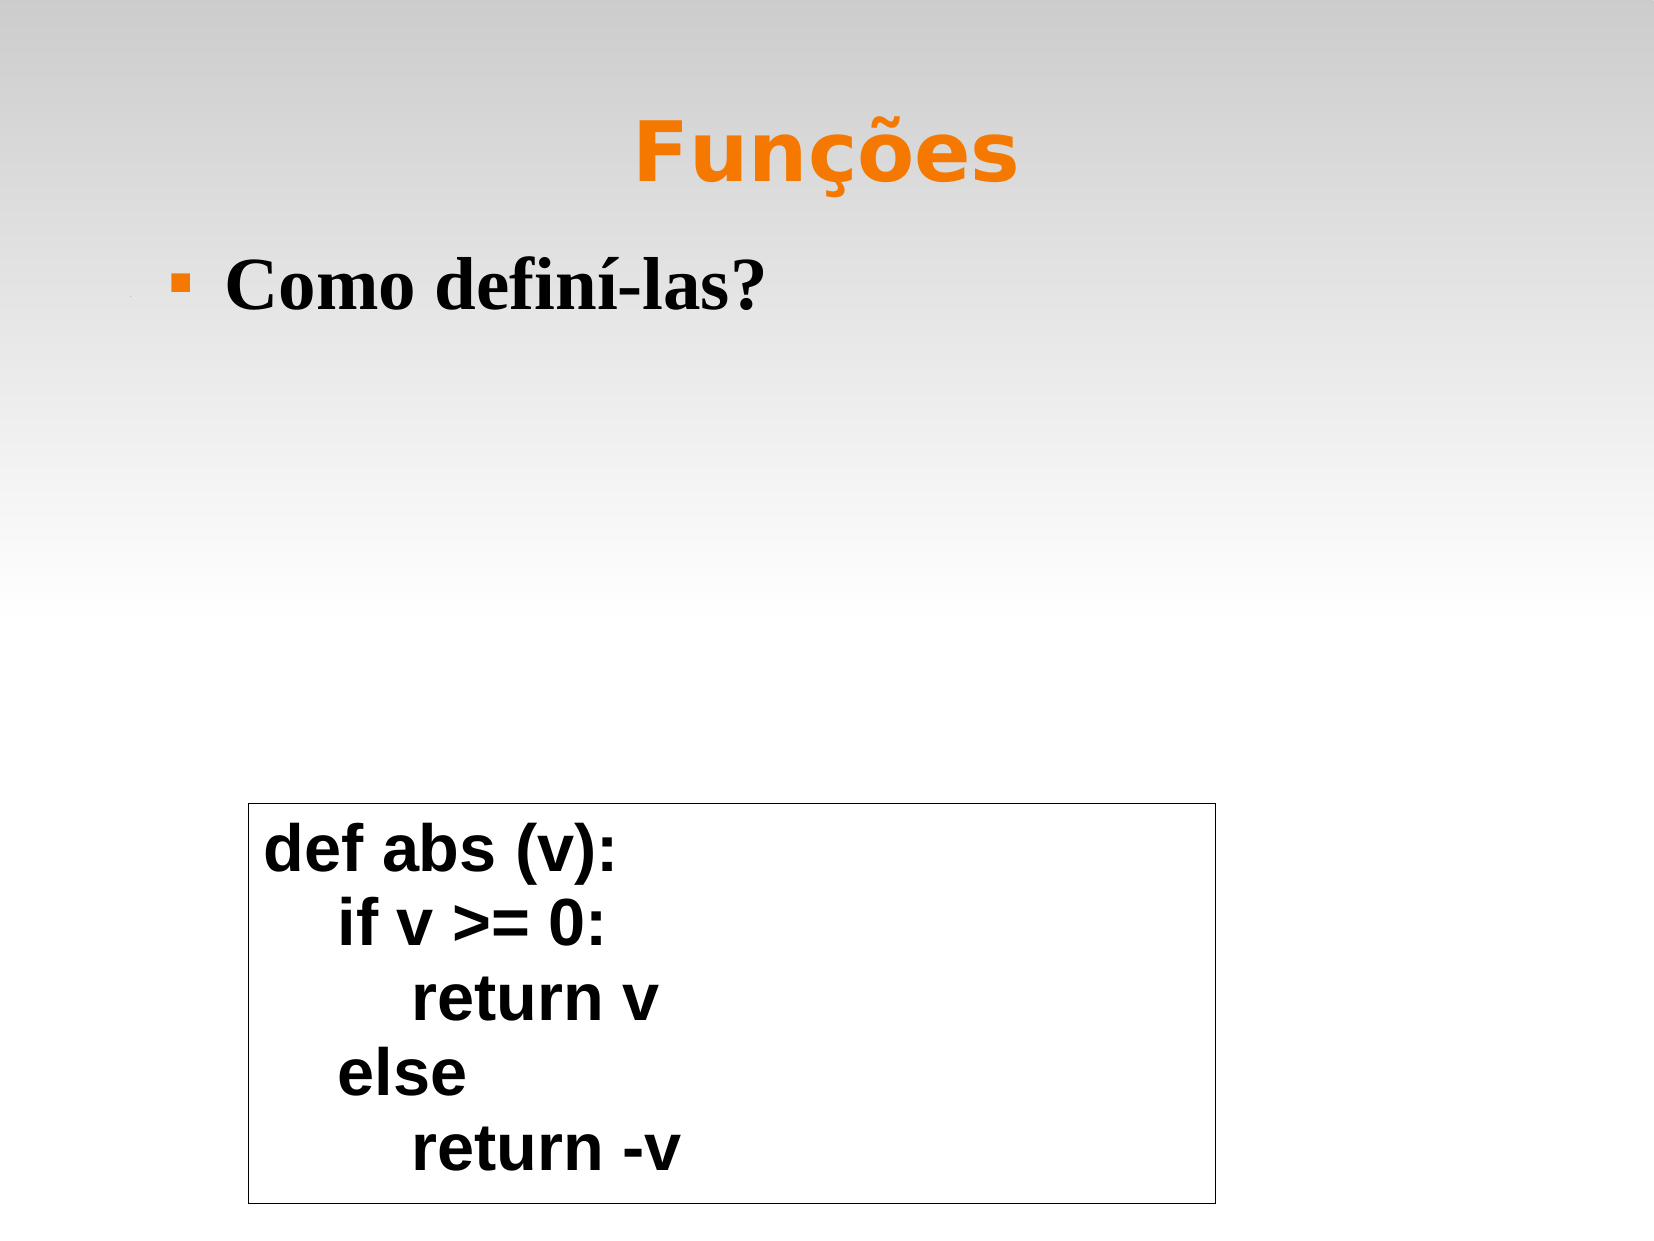

# Funções
Como definí-las?
def abs (v):
 if v >= 0:
 return v
 else
 return -v